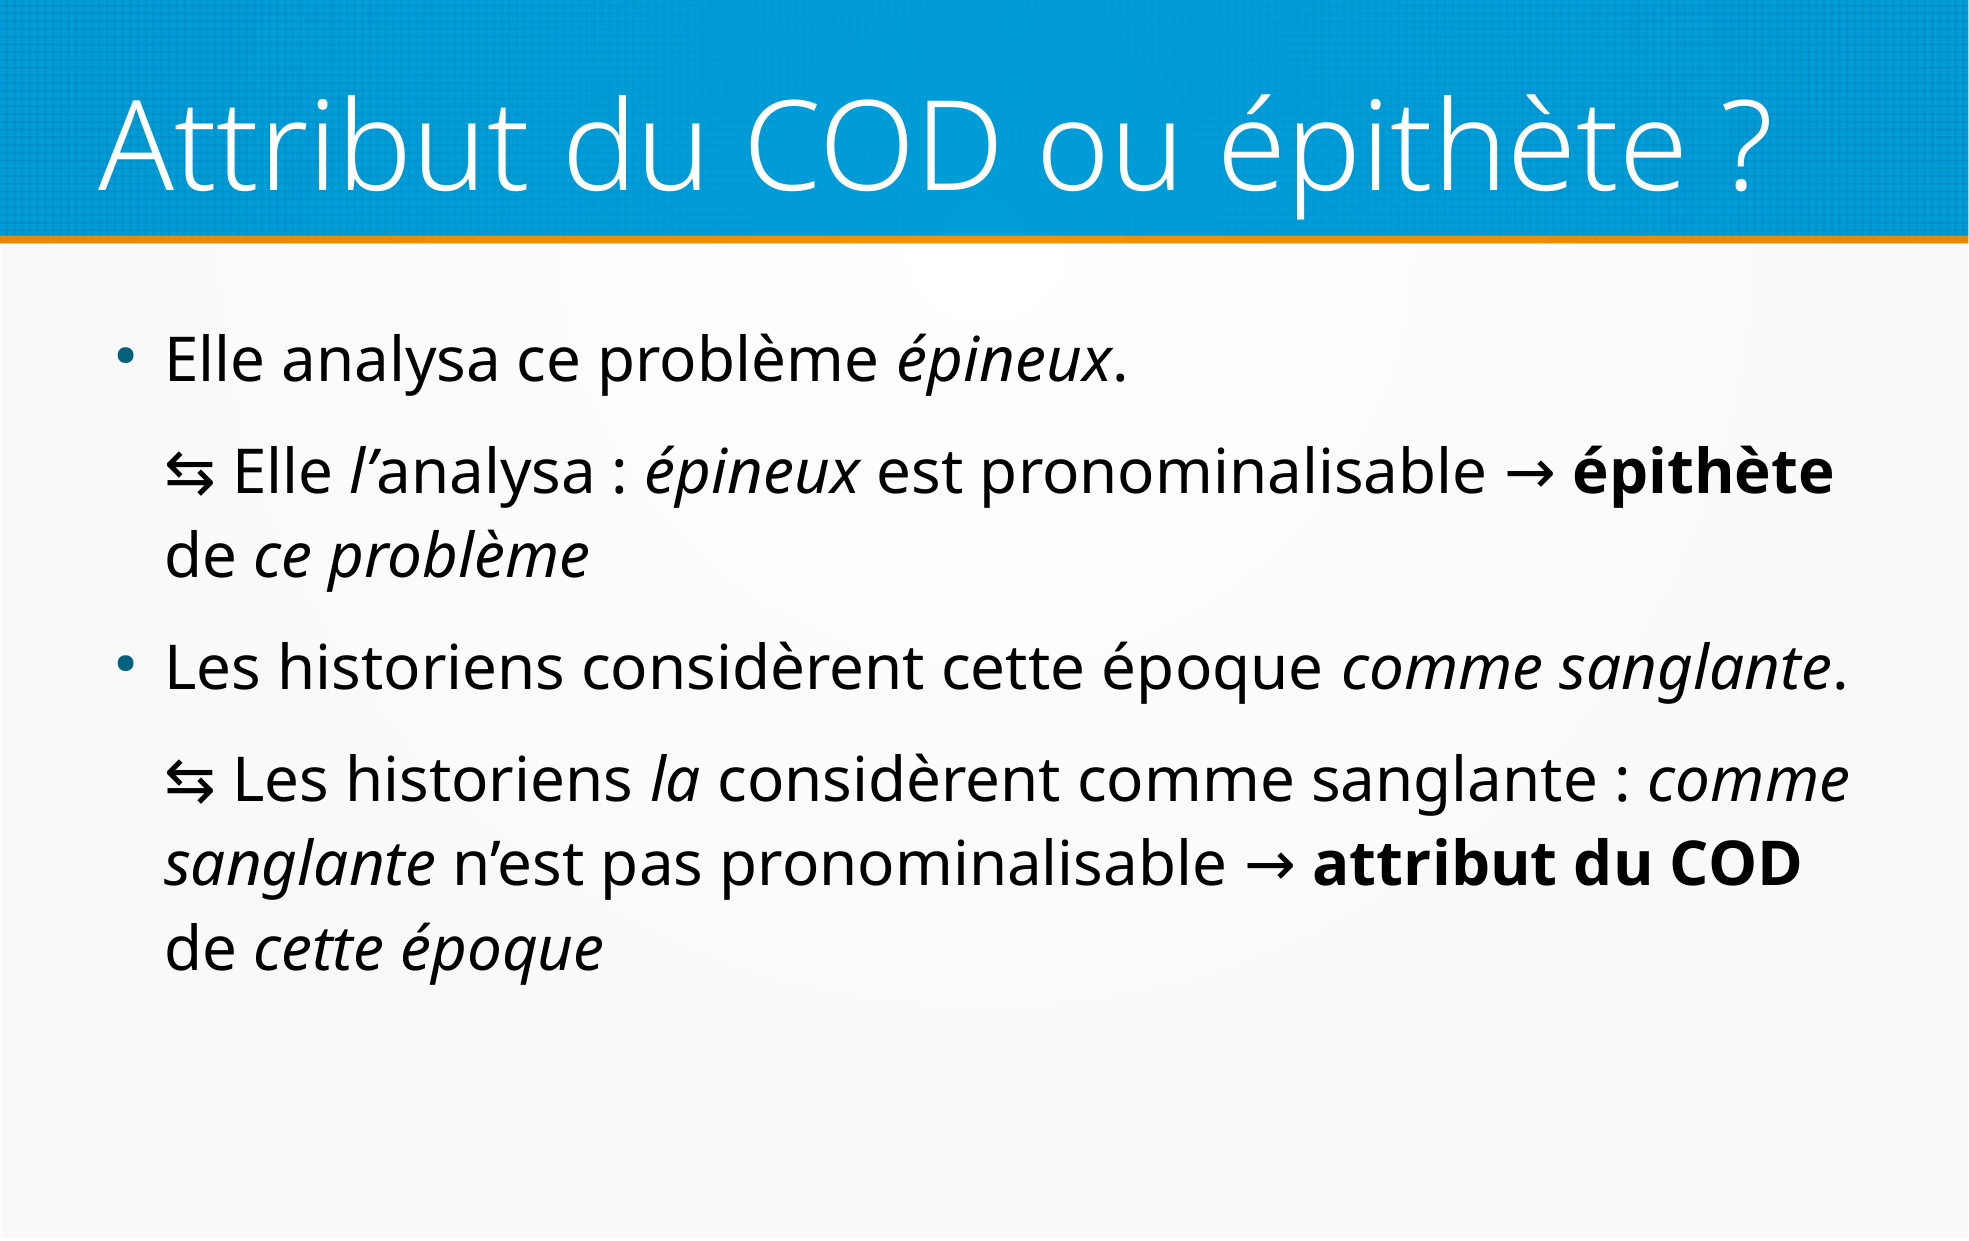

# Attribut du COD ou épithète ?
Elle analysa ce problème épineux.
⇆ Elle l’analysa : épineux est pronominalisable → épithète de ce problème
Les historiens considèrent cette époque comme sanglante.
⇆ Les historiens la considèrent comme sanglante : comme sanglante n’est pas pronominalisable → attribut du COD de cette époque